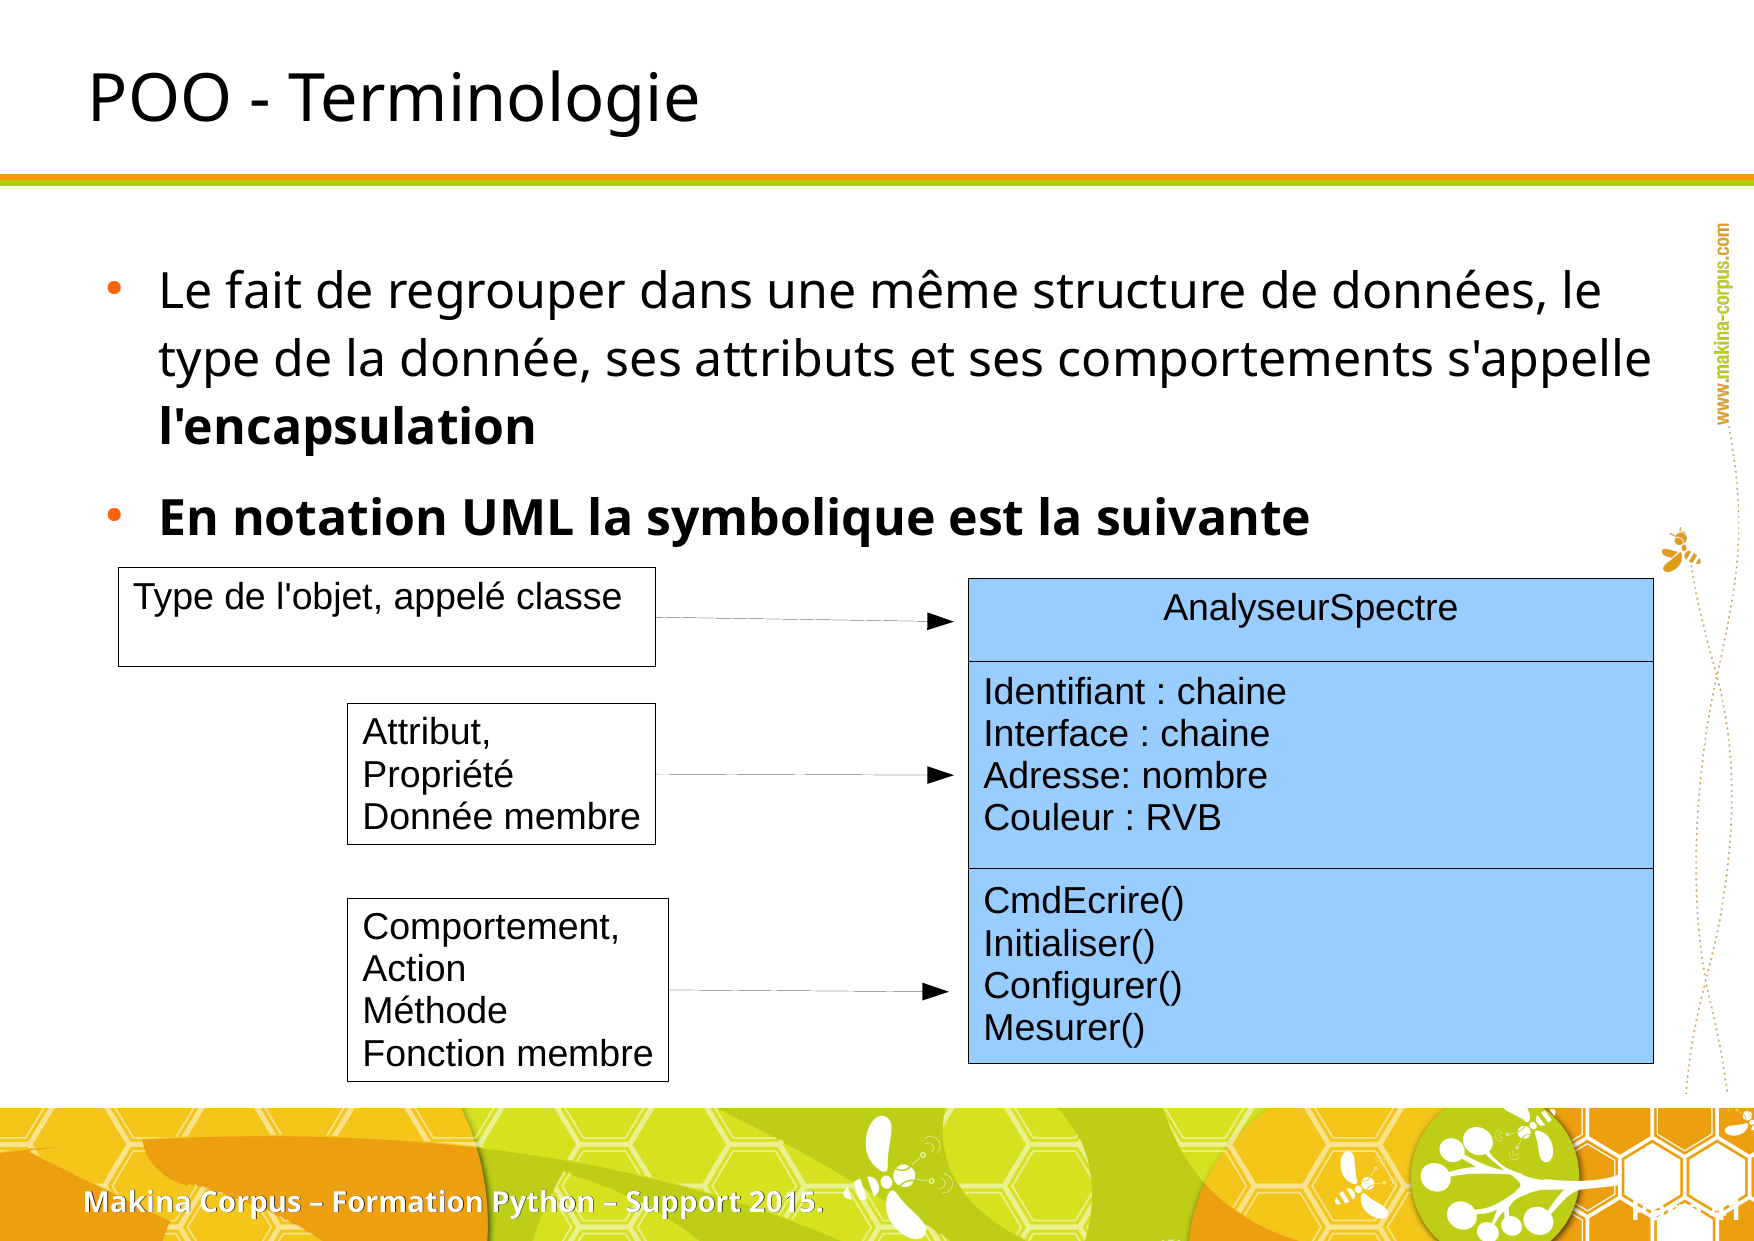

# POO - Terminologie
Le fait de regrouper dans une même structure de données, le type de la donnée, ses attributs et ses comportements s'appelle l'encapsulation
En notation UML la symbolique est la suivante
Type de l'objet, appelé classe
AnalyseurSpectre
Identifiant : chaine
Interface : chaine
Adresse: nombre
Couleur : RVB
CmdEcrire()
Initialiser()
Configurer()
Mesurer()
Attribut,
Propriété
Donnée membre
Comportement,
Action
Méthode
Fonction membre
tesg
41